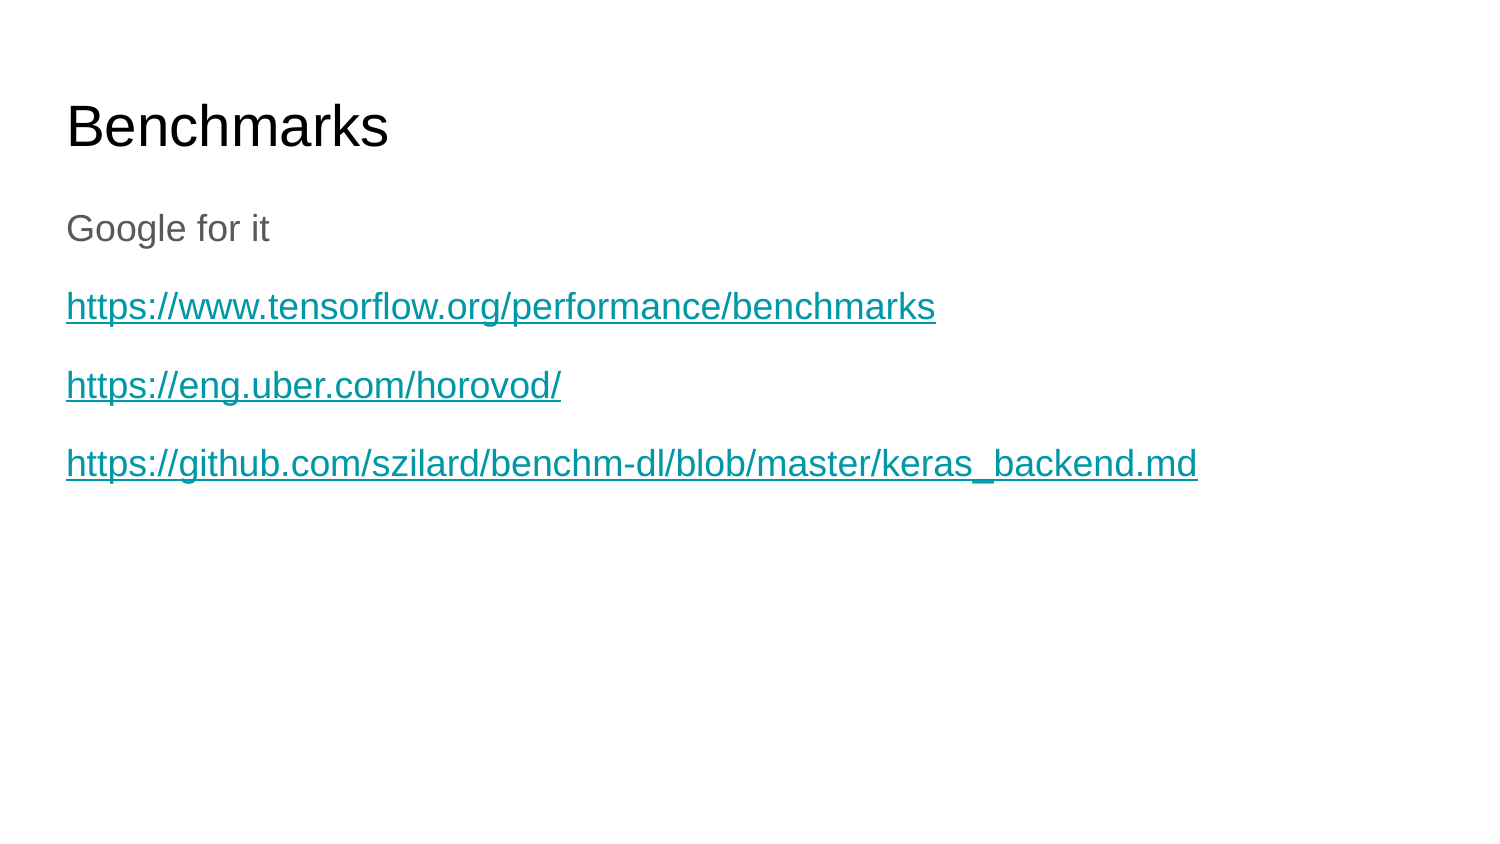

# Benchmarks
Google for it
https://www.tensorflow.org/performance/benchmarks
https://eng.uber.com/horovod/
https://github.com/szilard/benchm-dl/blob/master/keras_backend.md